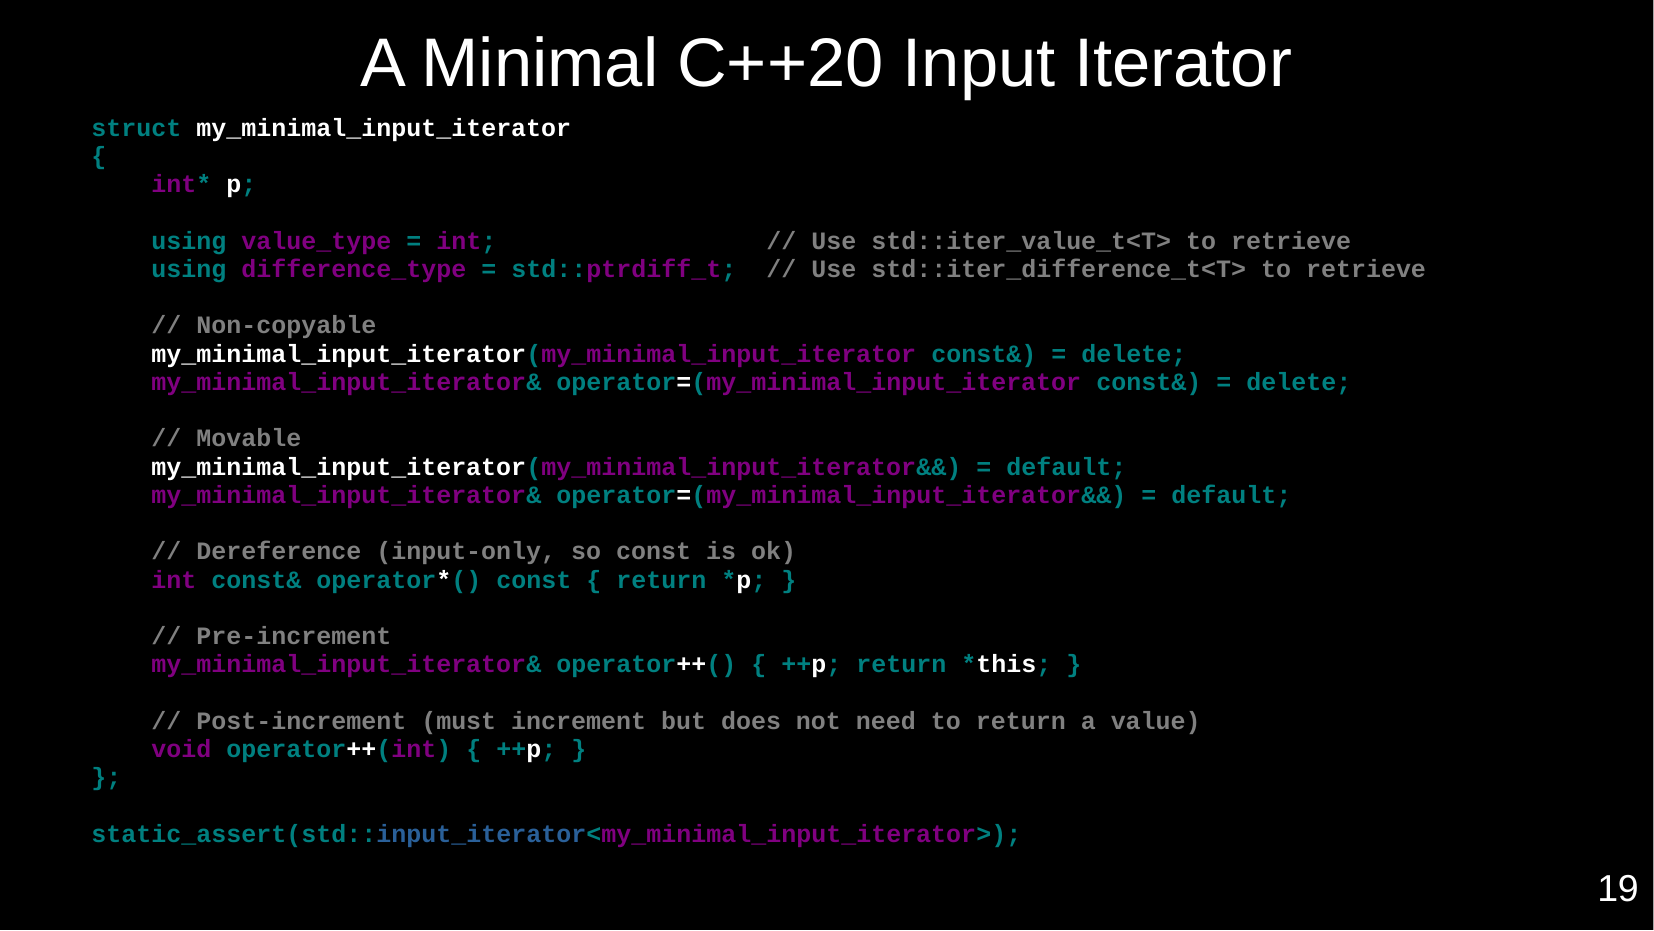

# A Minimal C++20 Input Iterator
struct my_minimal_input_iterator
{
 int* p;
 using value_type = int; // Use std::iter_value_t<T> to retrieve
 using difference_type = std::ptrdiff_t; // Use std::iter_difference_t<T> to retrieve
 // Non-copyable
 my_minimal_input_iterator(my_minimal_input_iterator const&) = delete;
 my_minimal_input_iterator& operator=(my_minimal_input_iterator const&) = delete;
 // Movable
 my_minimal_input_iterator(my_minimal_input_iterator&&) = default;
 my_minimal_input_iterator& operator=(my_minimal_input_iterator&&) = default;
 // Dereference (input-only, so const is ok)
 int const& operator*() const { return *p; }
 // Pre-increment
 my_minimal_input_iterator& operator++() { ++p; return *this; }
 // Post-increment (must increment but does not need to return a value)
 void operator++(int) { ++p; }
};
static_assert(std::input_iterator<my_minimal_input_iterator>);